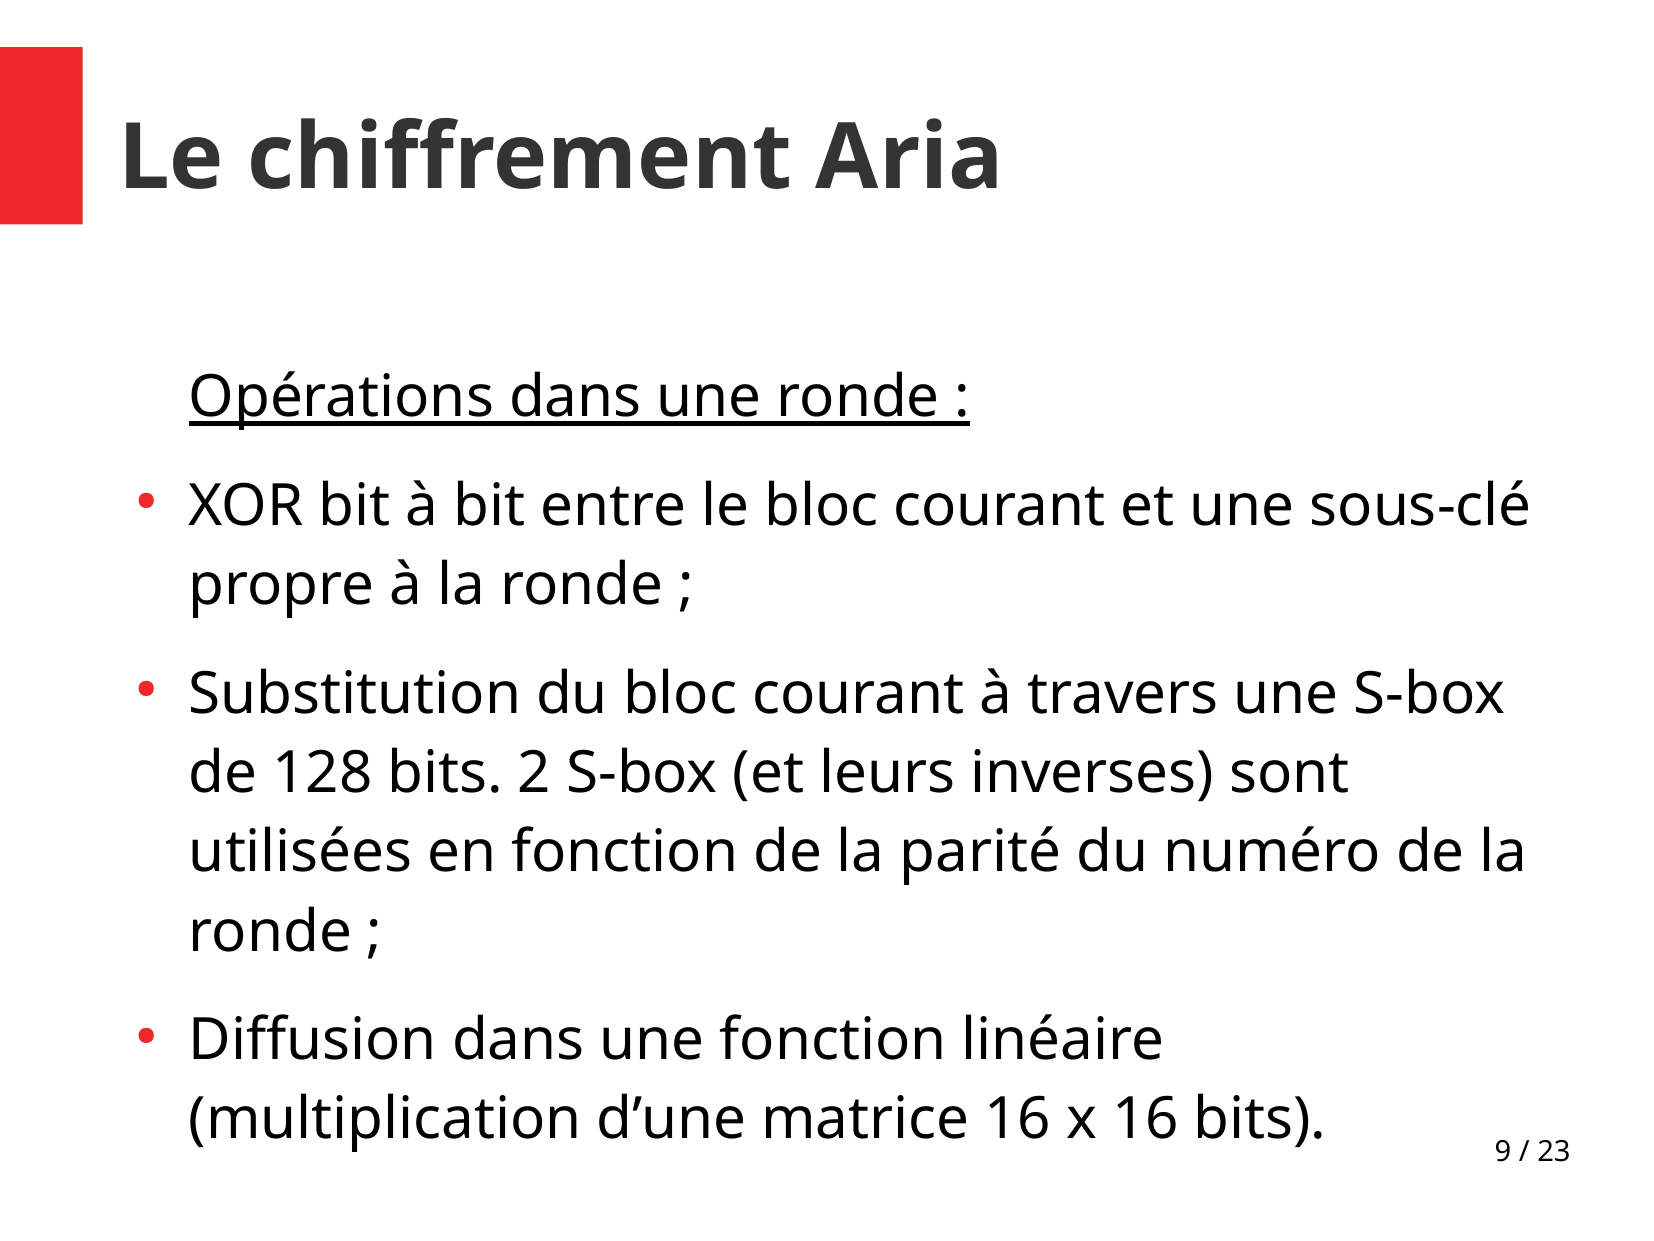

# Le chiffrement Aria
Opérations dans une ronde :
XOR bit à bit entre le bloc courant et une sous-clé propre à la ronde ;
Substitution du bloc courant à travers une S-box de 128 bits. 2 S-box (et leurs inverses) sont utilisées en fonction de la parité du numéro de la ronde ;
Diffusion dans une fonction linéaire (multiplication d’une matrice 16 x 16 bits).
9